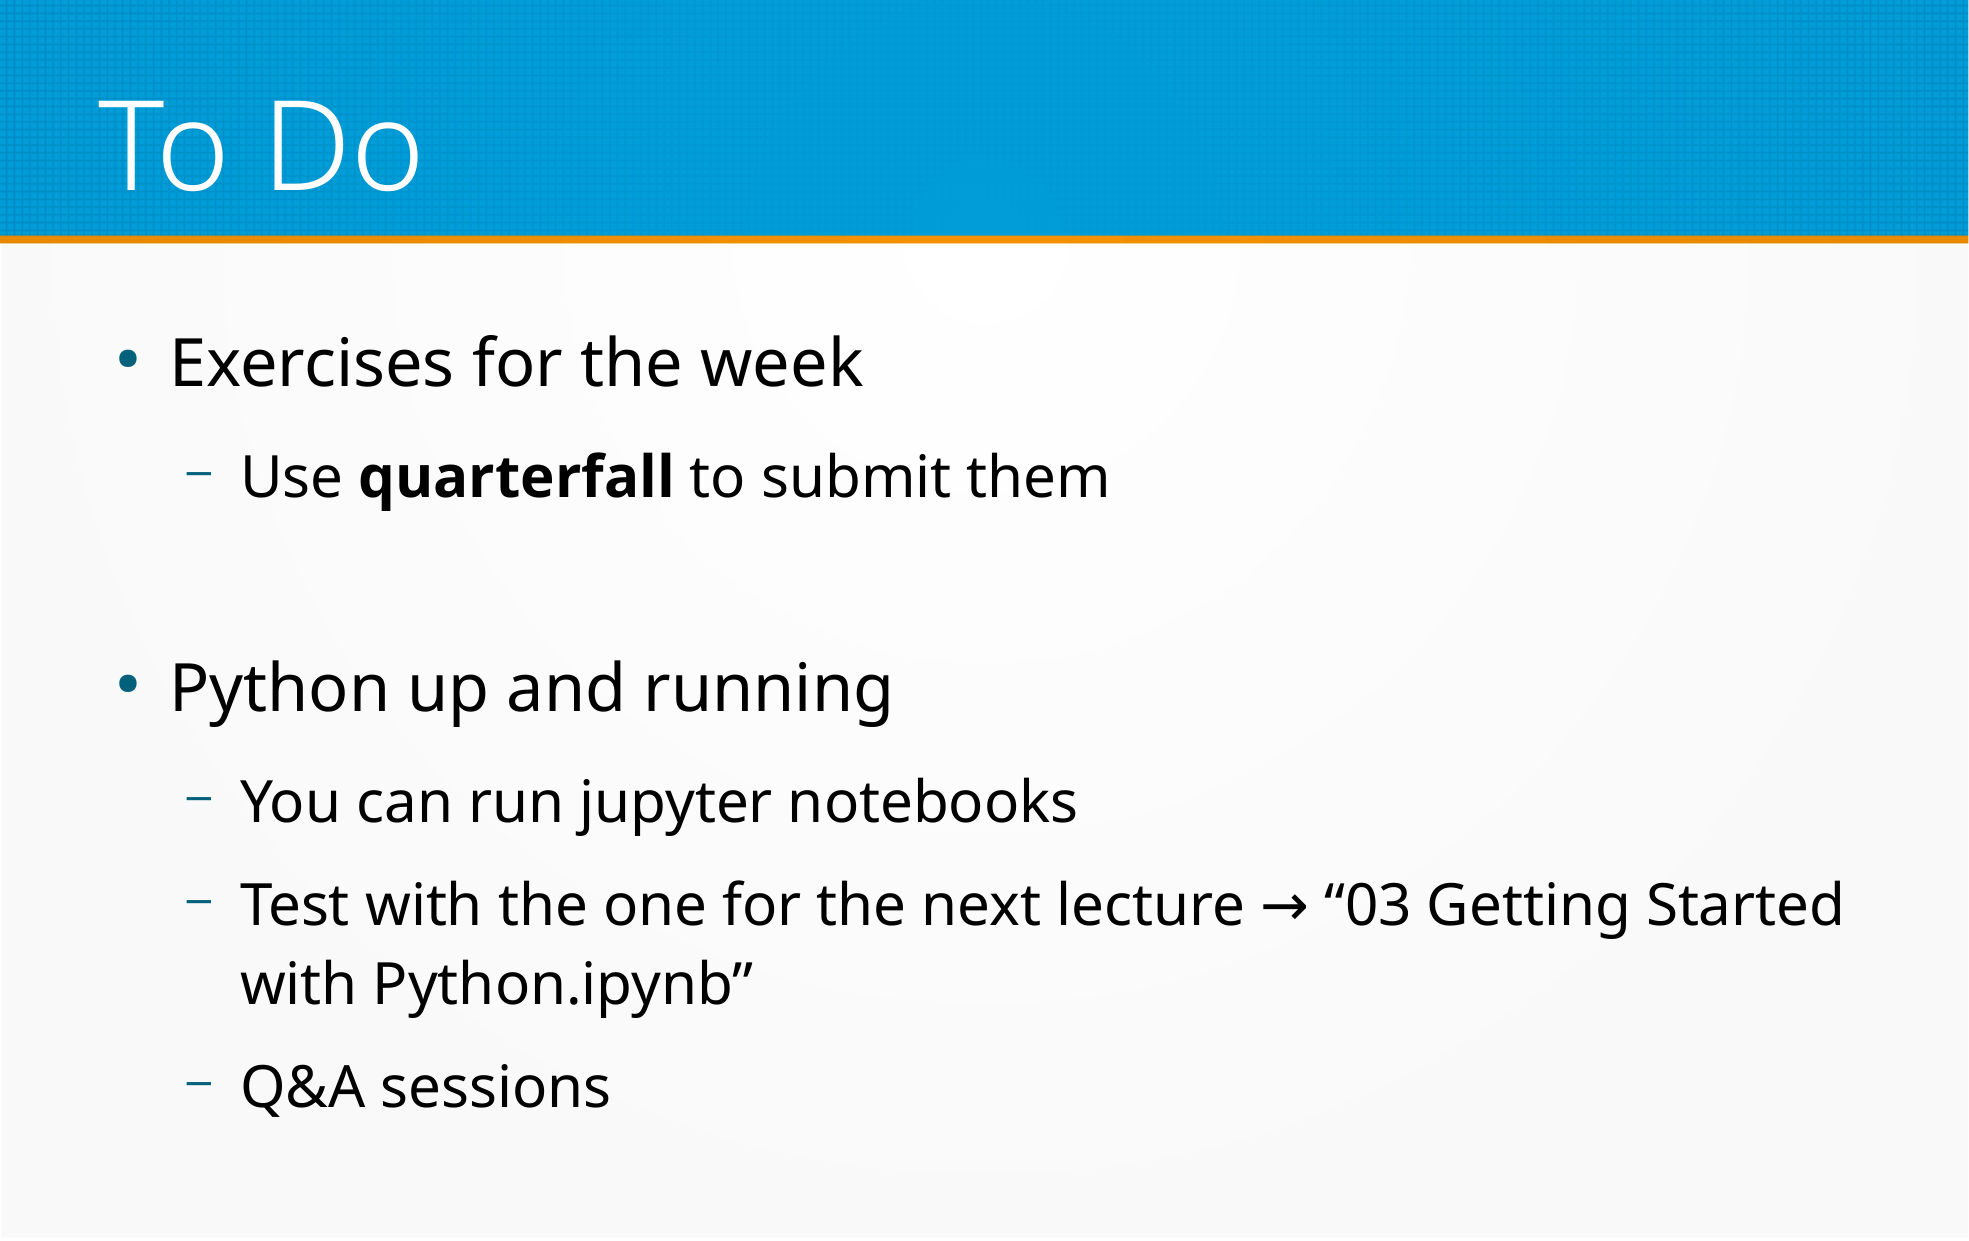

# To Do
Exercises for the week
Use quarterfall to submit them
Python up and running
You can run jupyter notebooks
Test with the one for the next lecture → “03 Getting Started with Python.ipynb”
Q&A sessions